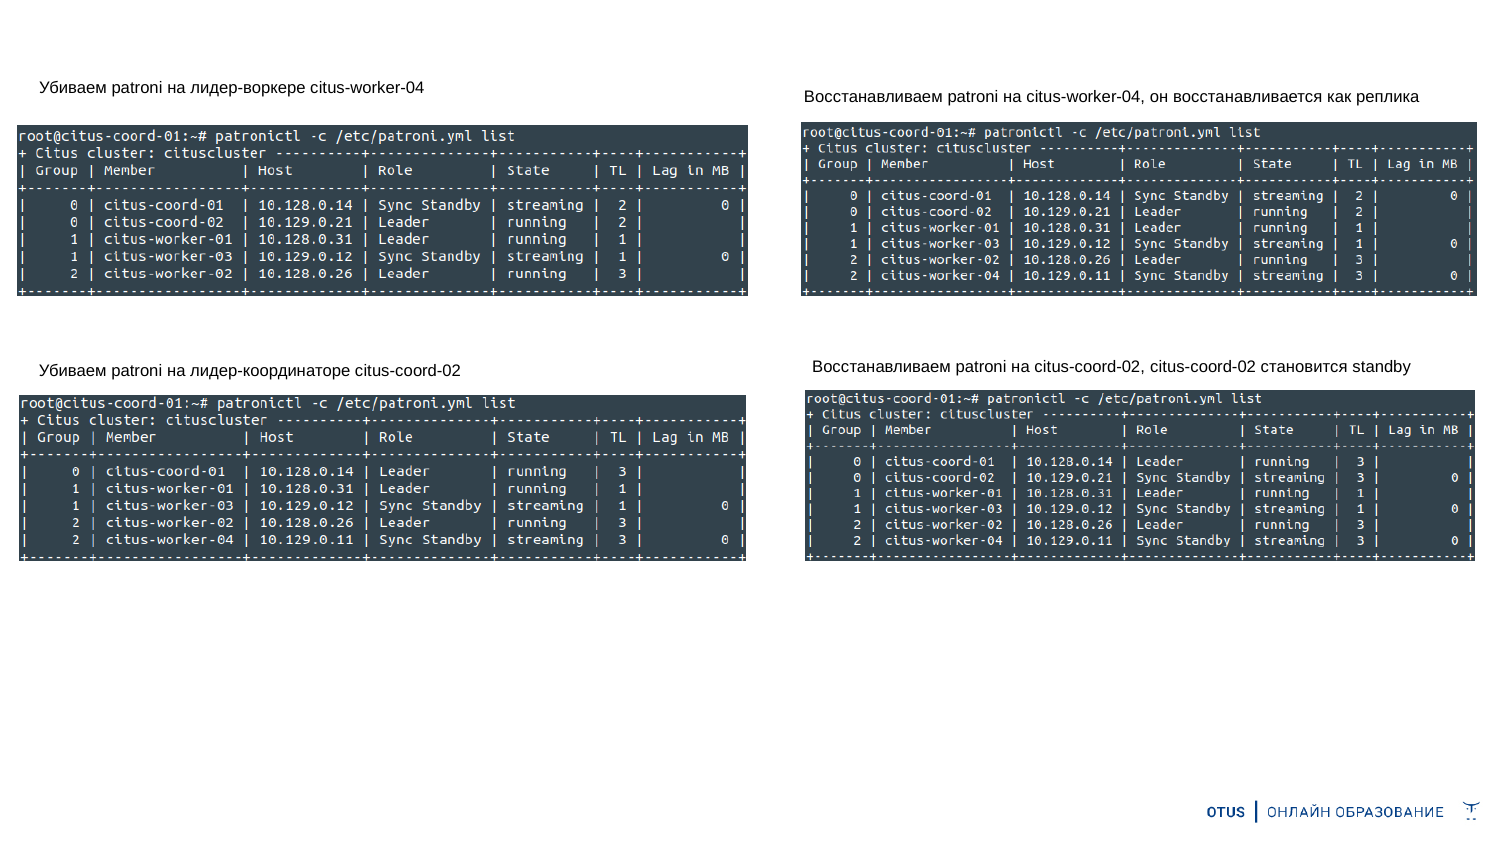

Убиваем patroni на лидер-воркере citus-worker-04
Восстанавливаем patroni на citus-worker-04, он восстанавливается как реплика
Восстанавливаем patroni на citus-coord-02, citus-coord-02 становится standby
Убиваем patroni на лидер-координаторе citus-coord-02